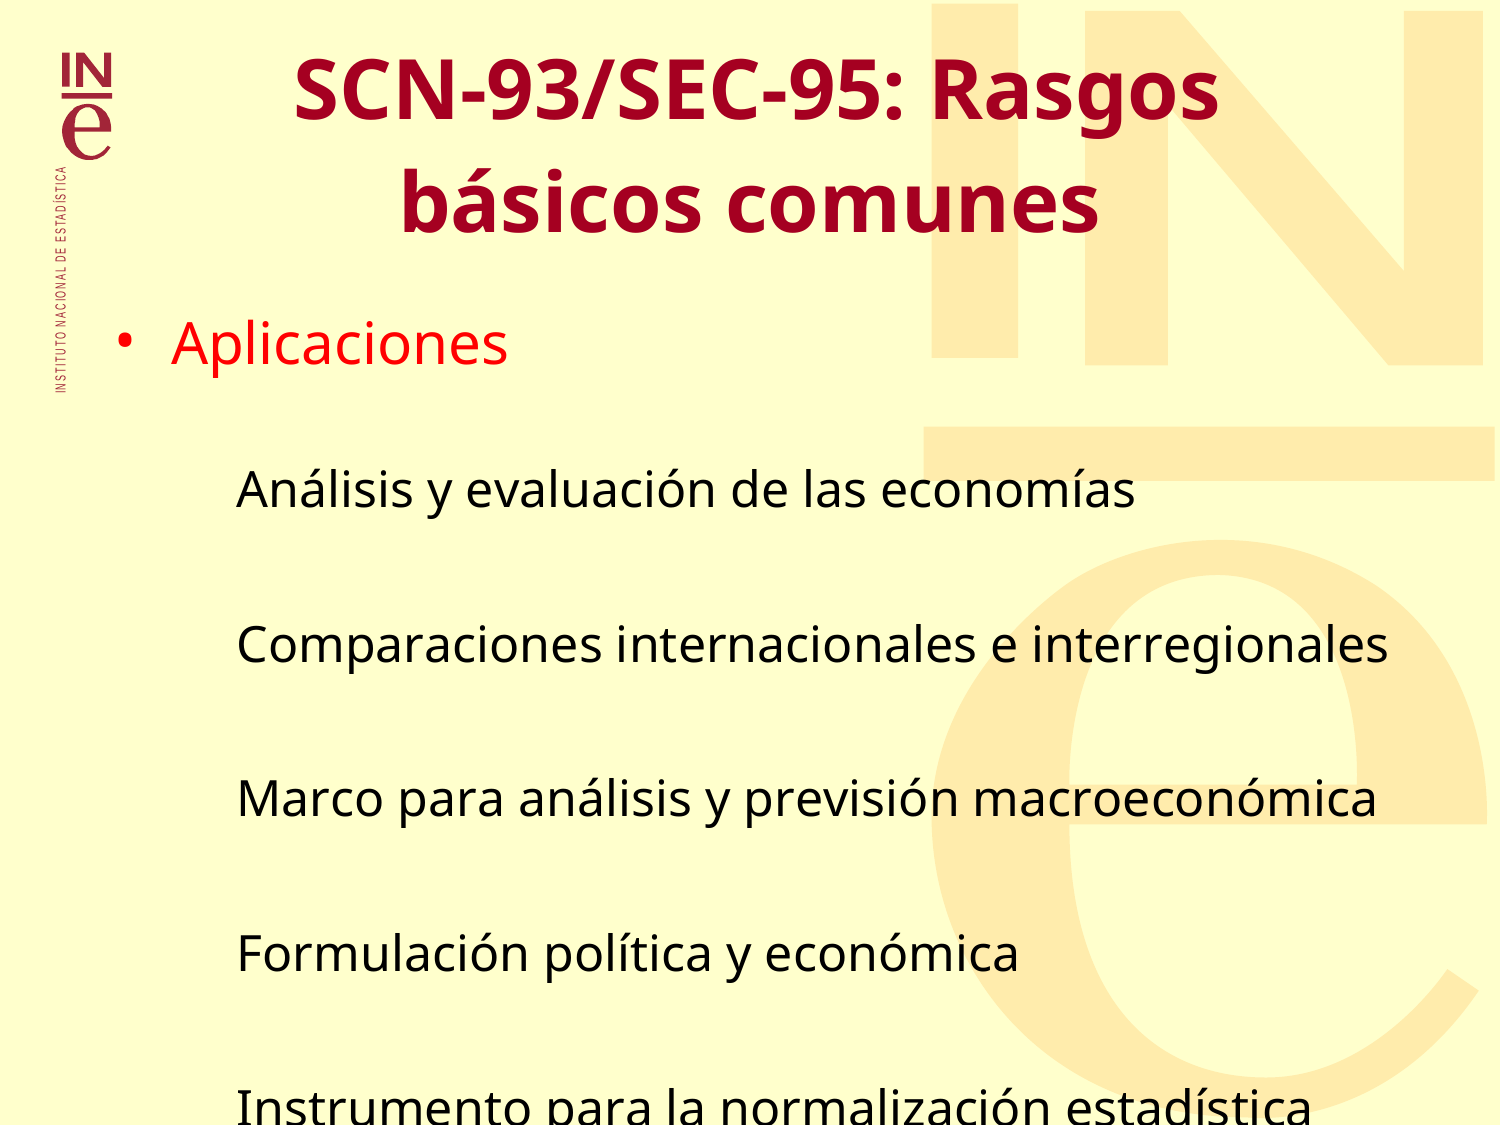

# SCN-93/SEC-95: Rasgos básicos comunes
Aplicaciones
	Análisis y evaluación de las economías
	Comparaciones internacionales e interregionales
	Marco para análisis y previsión macroeconómica
	Formulación política y económica
	Instrumento para la normalización estadística